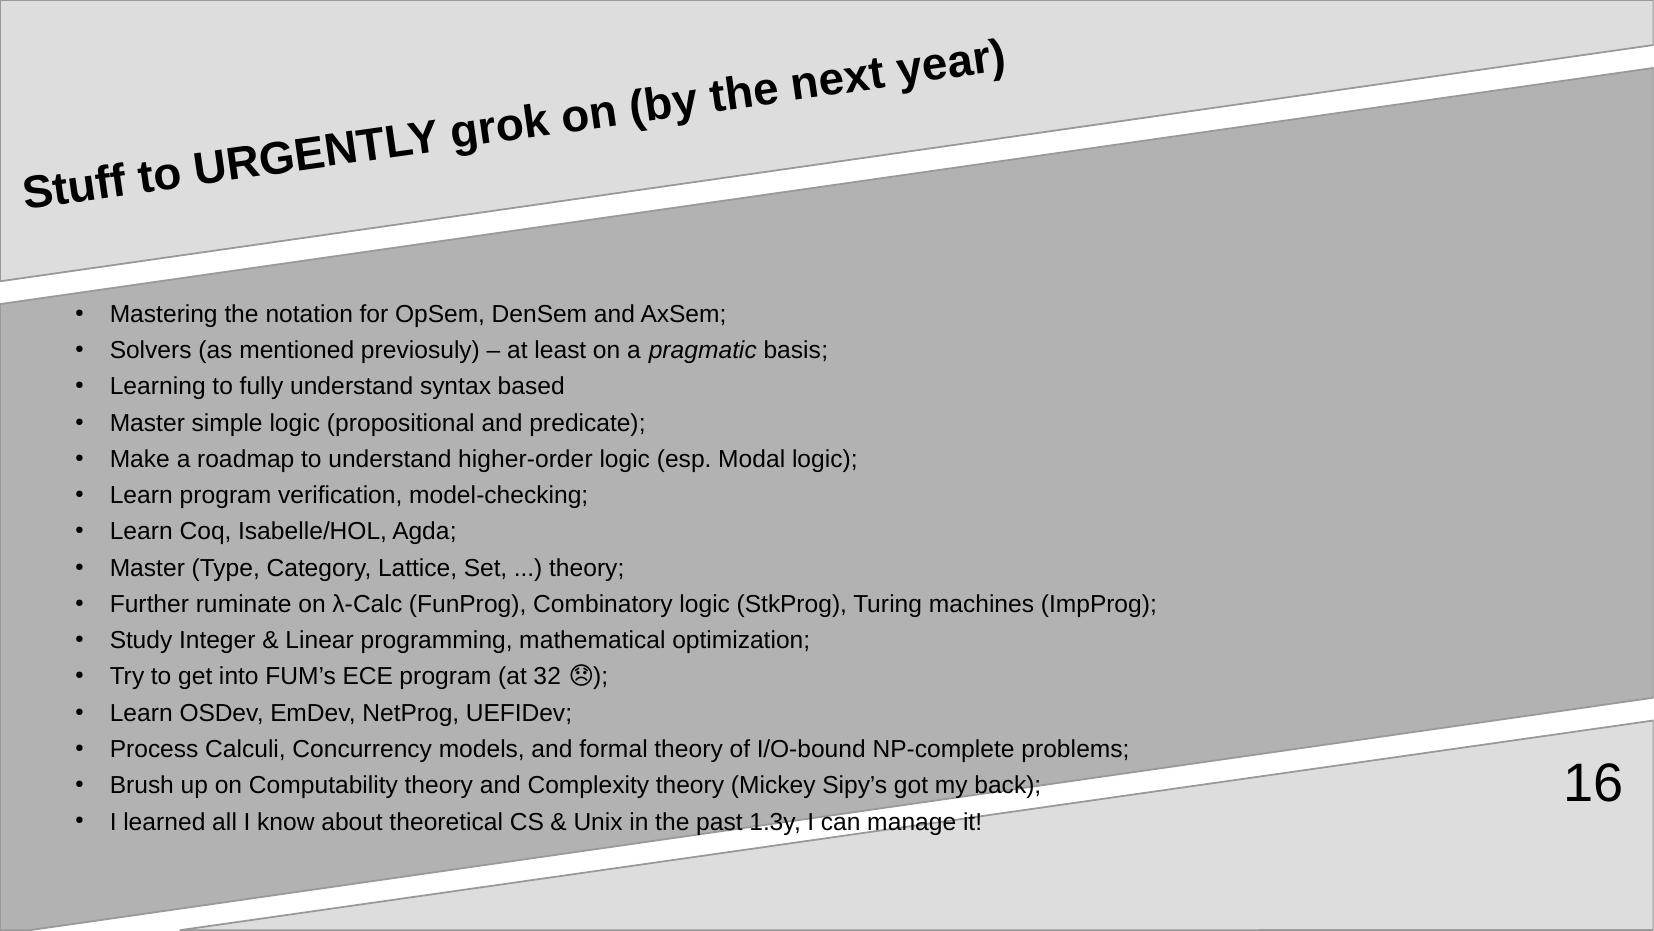

# Stuff to URGENTLY grok on (by the next year)
Mastering the notation for OpSem, DenSem and AxSem;
Solvers (as mentioned previosuly) – at least on a pragmatic basis;
Learning to fully understand syntax based
Master simple logic (propositional and predicate);
Make a roadmap to understand higher-order logic (esp. Modal logic);
Learn program verification, model-checking;
Learn Coq, Isabelle/HOL, Agda;
Master (Type, Category, Lattice, Set, ...) theory;
Further ruminate on λ-Calc (FunProg), Combinatory logic (StkProg), Turing machines (ImpProg);
Study Integer & Linear programming, mathematical optimization;
Try to get into FUM’s ECE program (at 32 😞);
Learn OSDev, EmDev, NetProg, UEFIDev;
Process Calculi, Concurrency models, and formal theory of I/O-bound NP-complete problems;
Brush up on Computability theory and Complexity theory (Mickey Sipy’s got my back);
I learned all I know about theoretical CS & Unix in the past 1.3y, I can manage it!
16